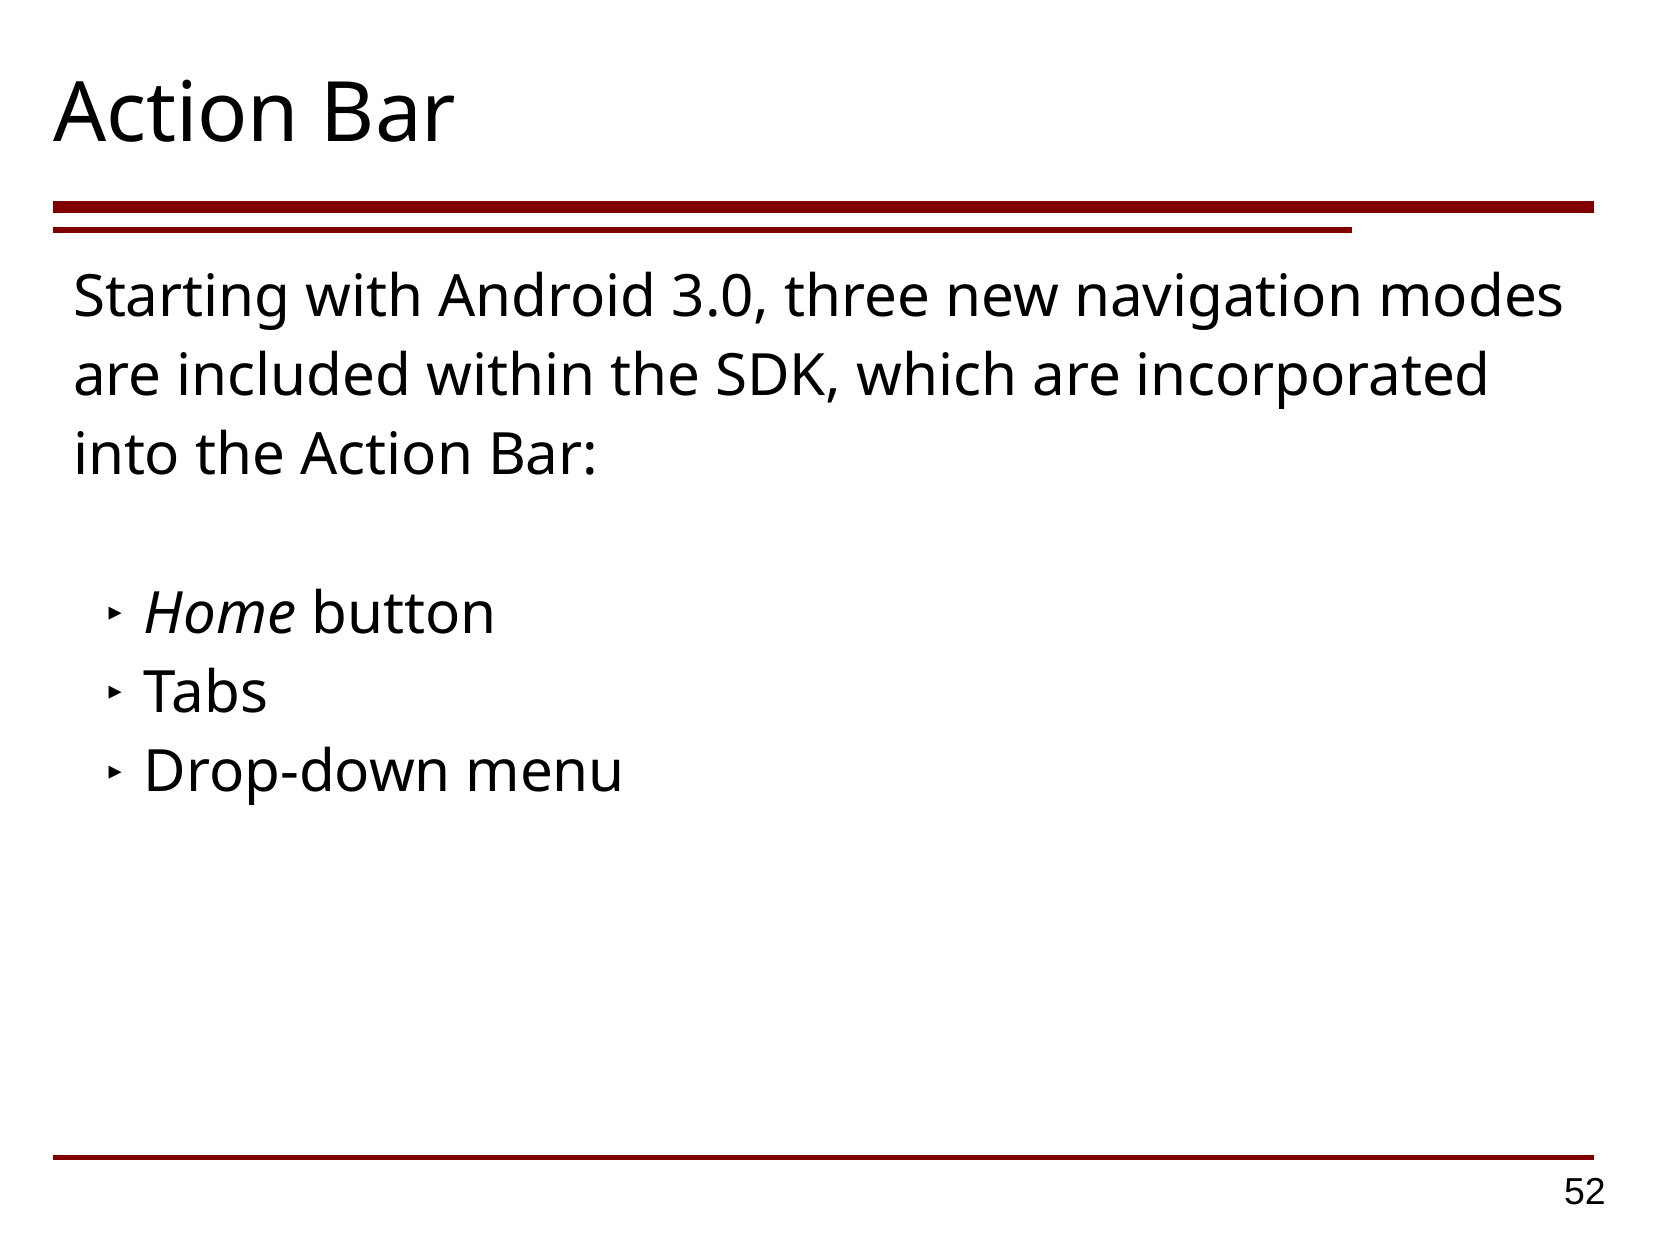

# Action Bar
Starting with Android 3.0, three new navigation modes are included within the SDK, which are incorporated into the Action Bar:
Home button
Tabs
Drop-down menu